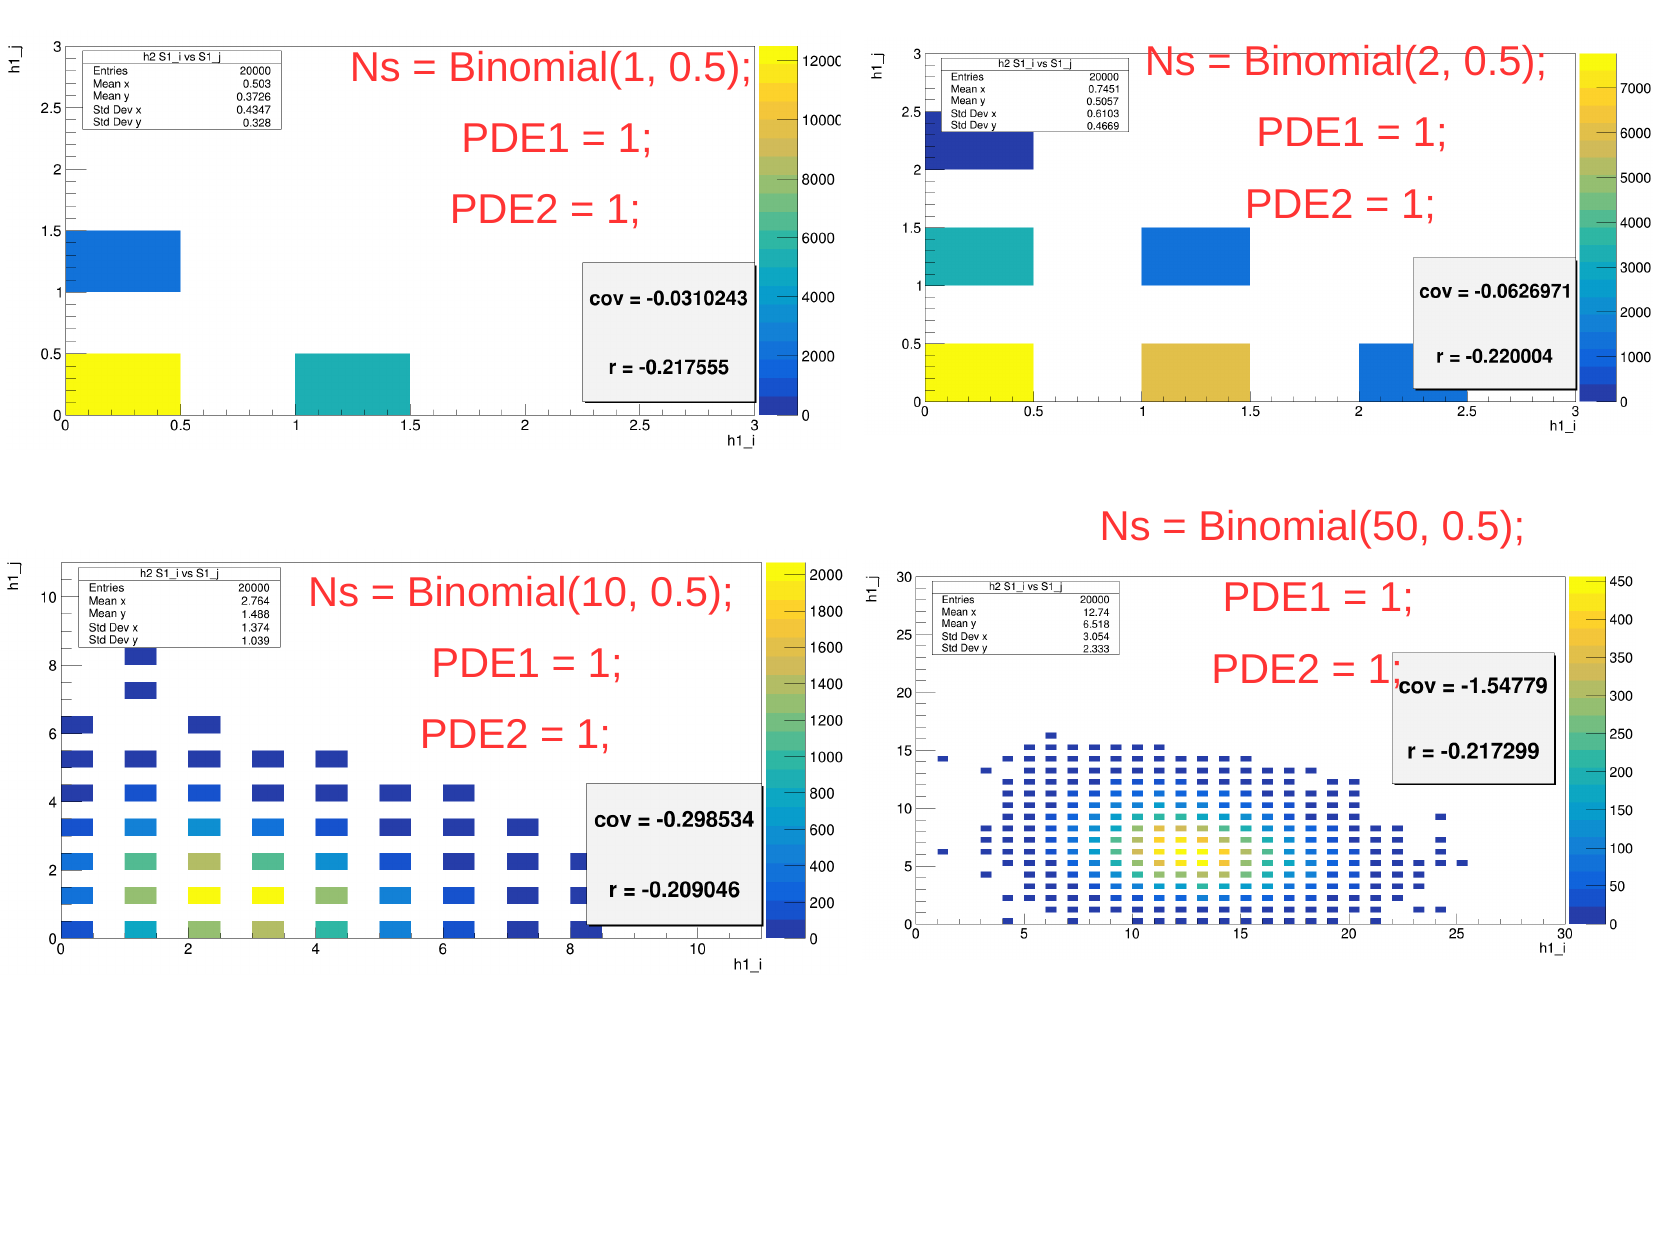

Ns = Binomial(2, 0.5);
 PDE1 = 1;
PDE2 = 1;
Ns = Binomial(1, 0.5);
 PDE1 = 1;
PDE2 = 1;
Ns = Binomial(50, 0.5);
 PDE1 = 1;
PDE2 = 1;
Ns = Binomial(10, 0.5);
 PDE1 = 1;
PDE2 = 1;